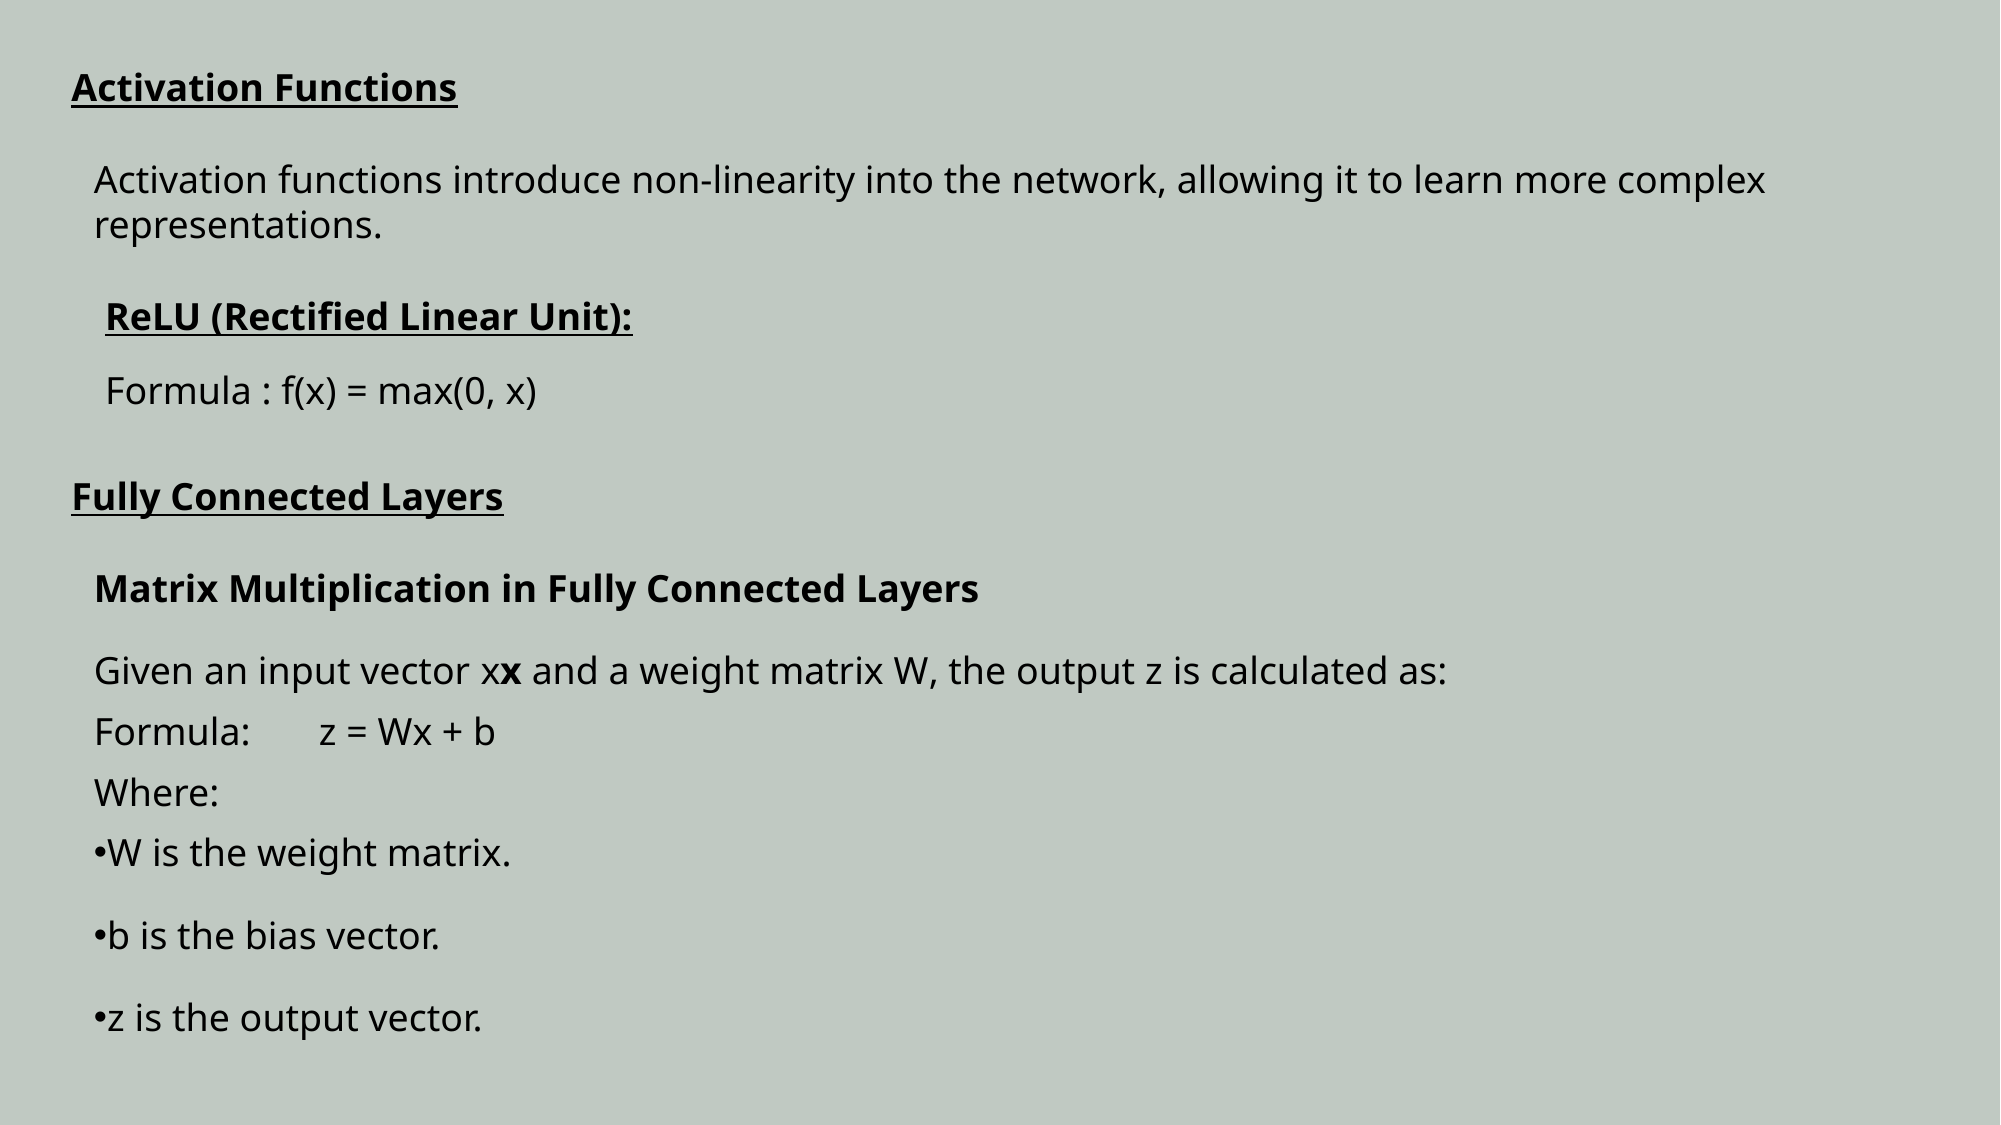

Activation Functions
Activation functions introduce non-linearity into the network, allowing it to learn more complex representations.
ReLU (Rectified Linear Unit):
Formula : f(x) = max(0, x)
Fully Connected Layers
Matrix Multiplication in Fully Connected Layers
Given an input vector xx and a weight matrix W, the output z is calculated as:
Formula:	z = Wx + b
Where:
W is the weight matrix.
b is the bias vector.
z is the output vector.